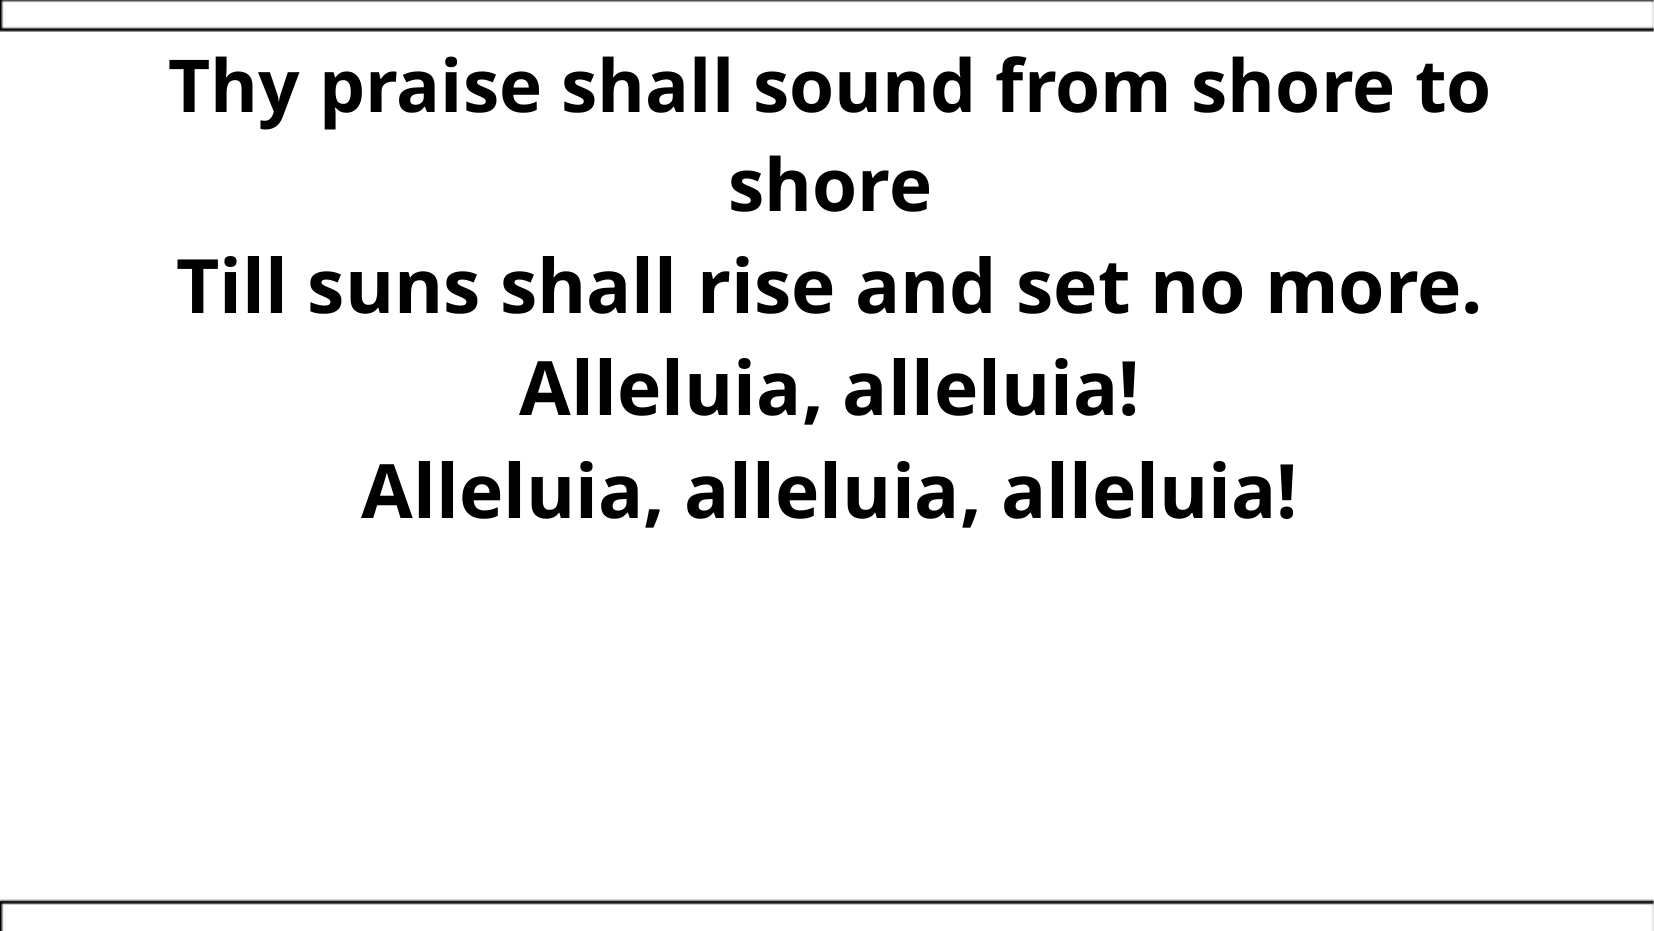

Thy praise shall sound from shore to shore
Till suns shall rise and set no more.
Alleluia, alleluia!
Alleluia, alleluia, alleluia!